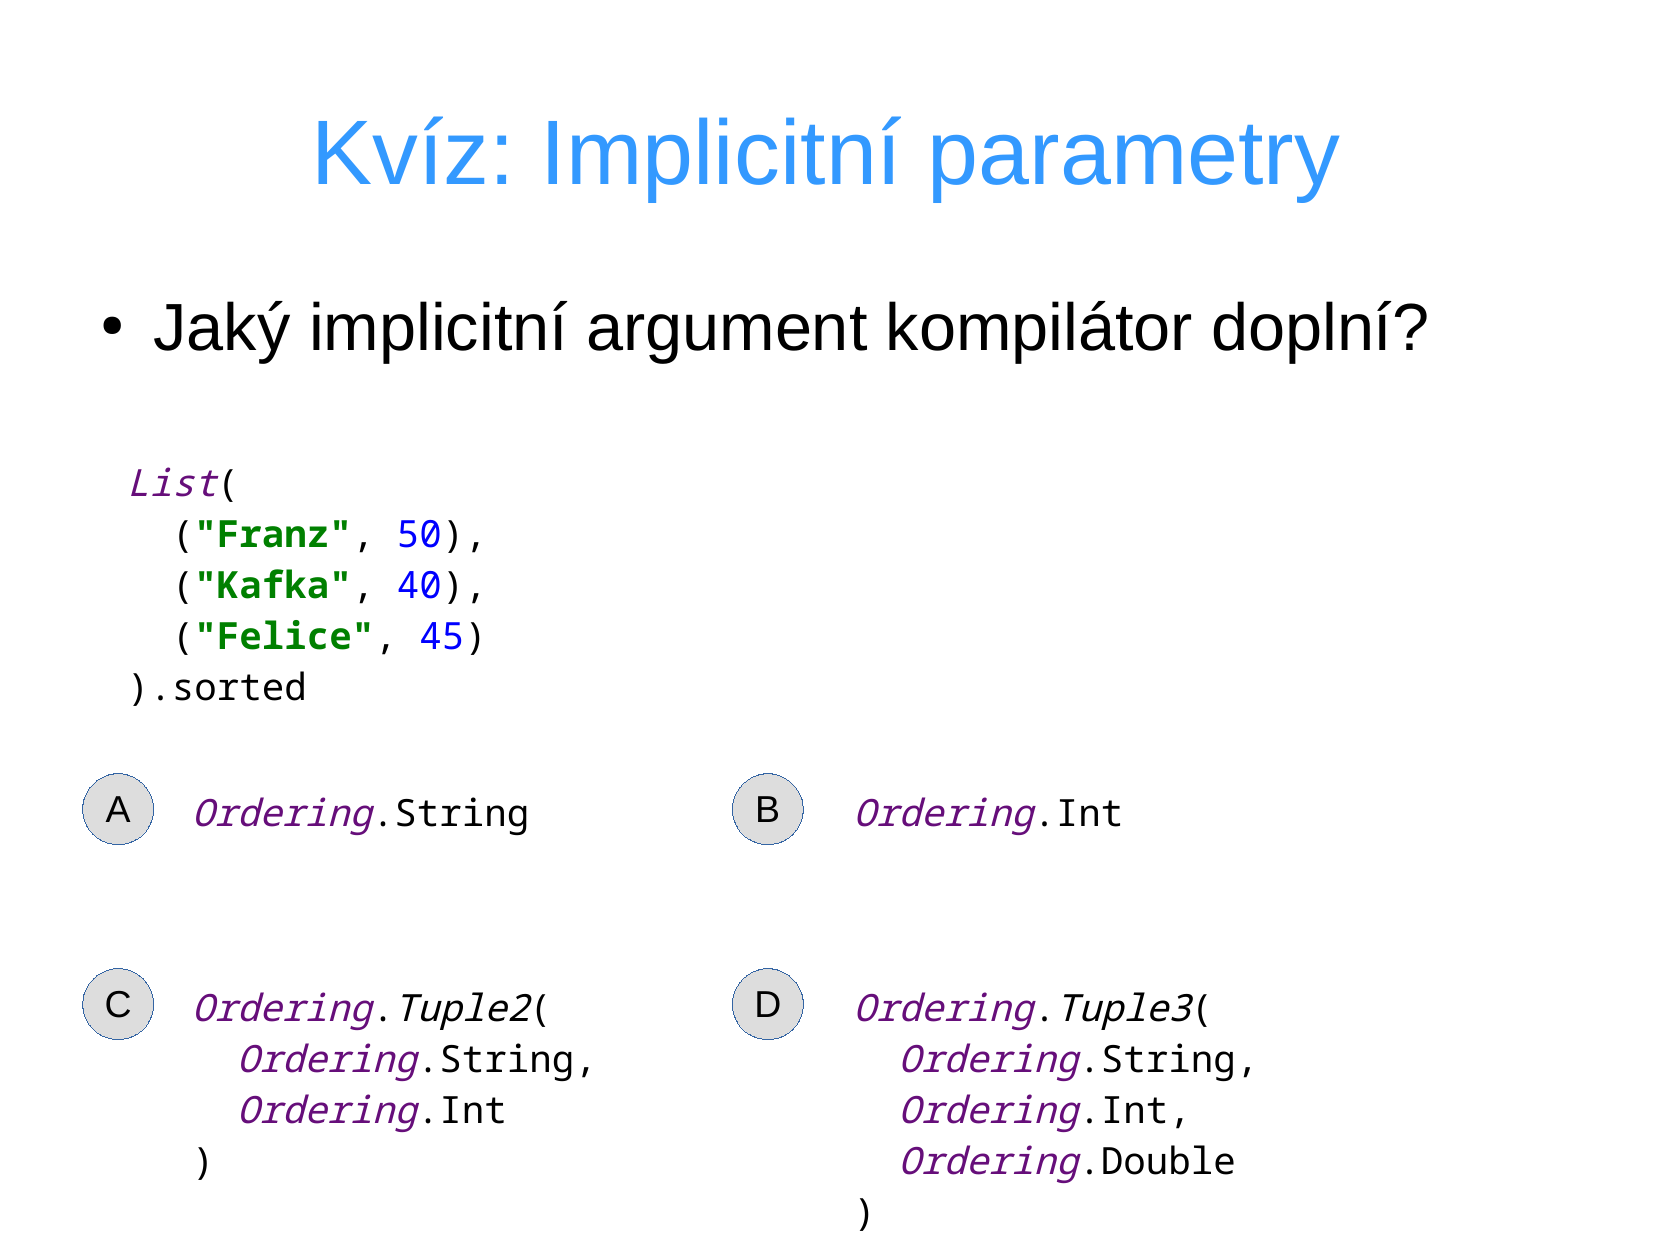

# Kvíz: Implicitní parametry
Jaký implicitní argument kompilátor doplní?
List(
 ("Franz", 50),
 ("Kafka", 40),
 ("Felice", 45)
).sorted
A
B
Ordering.String
Ordering.Int
C
D
Ordering.Tuple2(
 Ordering.String,
 Ordering.Int
)
Ordering.Tuple3(
 Ordering.String,
 Ordering.Int,
 Ordering.Double
)